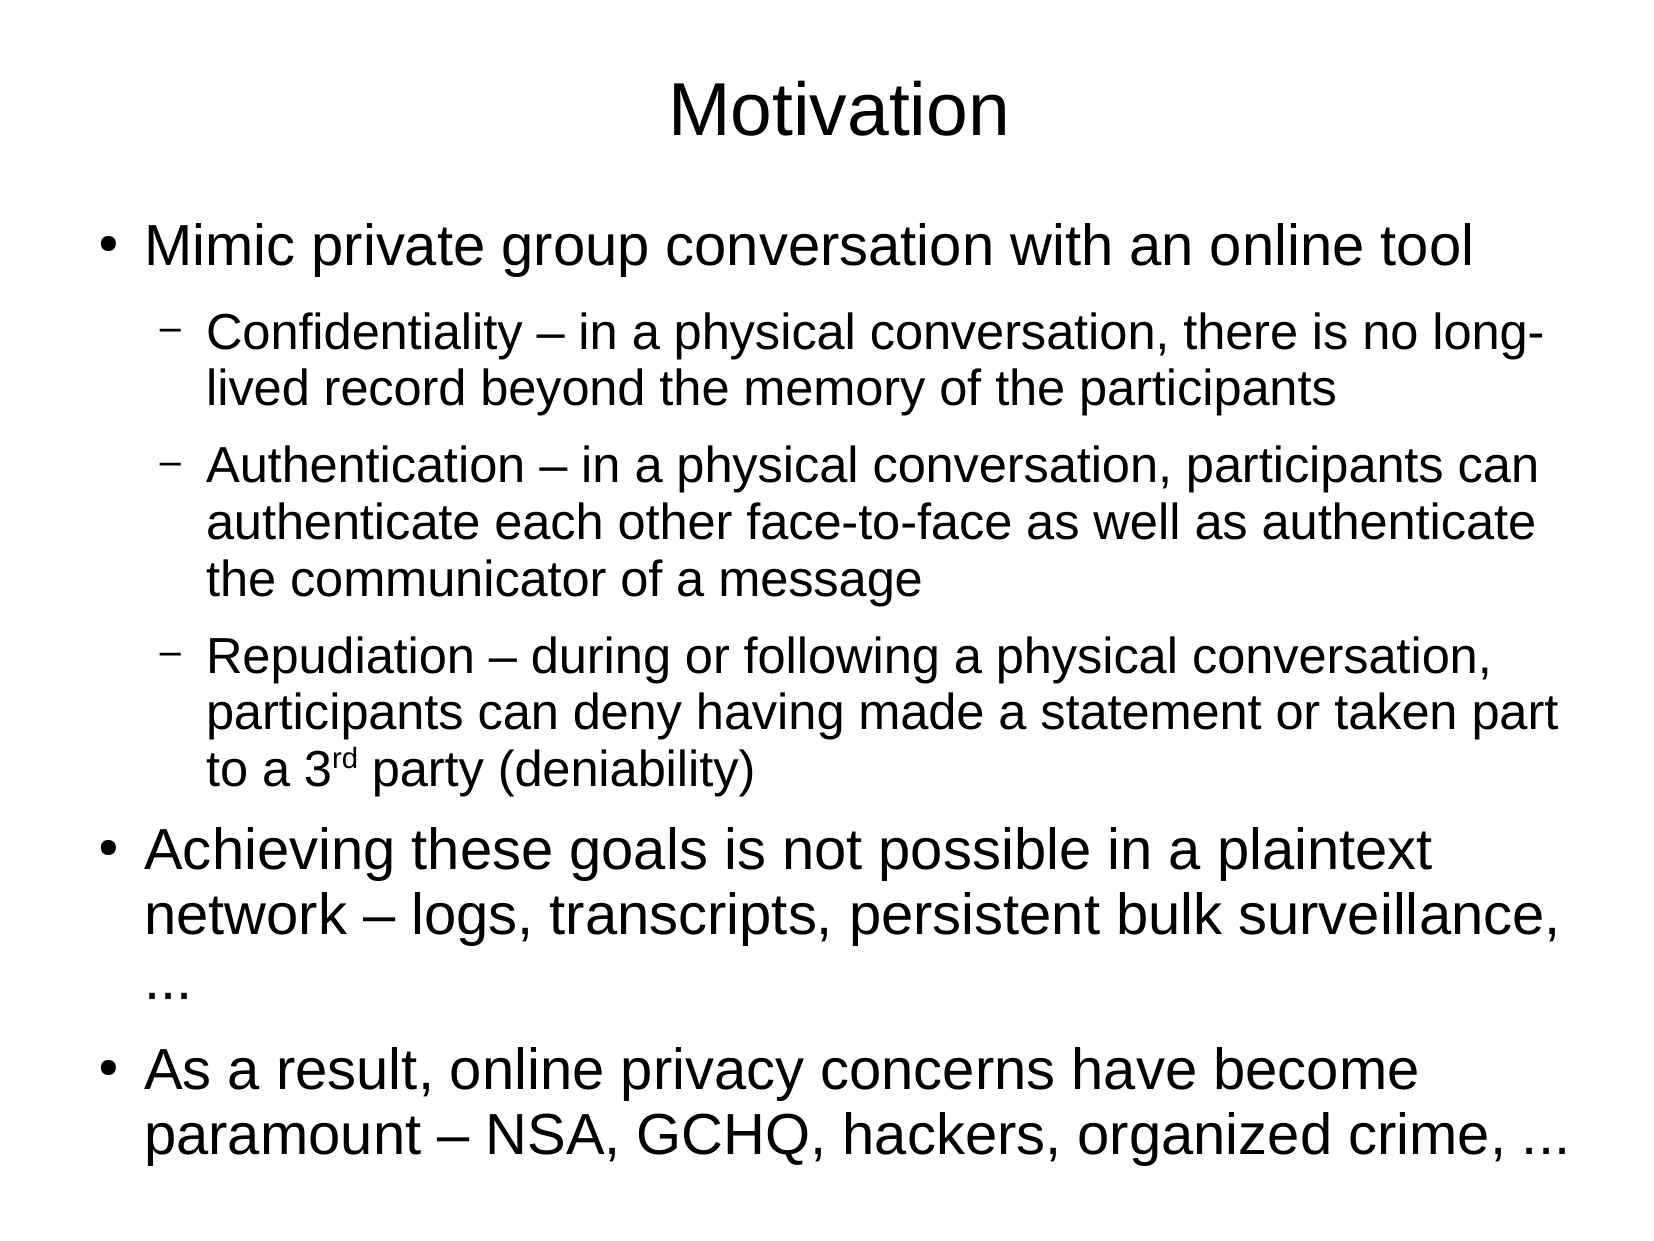

# Motivation
Mimic private group conversation with an online tool
Confidentiality – in a physical conversation, there is no long-lived record beyond the memory of the participants
Authentication – in a physical conversation, participants can authenticate each other face-to-face as well as authenticate the communicator of a message
Repudiation – during or following a physical conversation, participants can deny having made a statement or taken part to a 3rd party (deniability)
Achieving these goals is not possible in a plaintext network – logs, transcripts, persistent bulk surveillance, ...
As a result, online privacy concerns have become paramount – NSA, GCHQ, hackers, organized crime, ...